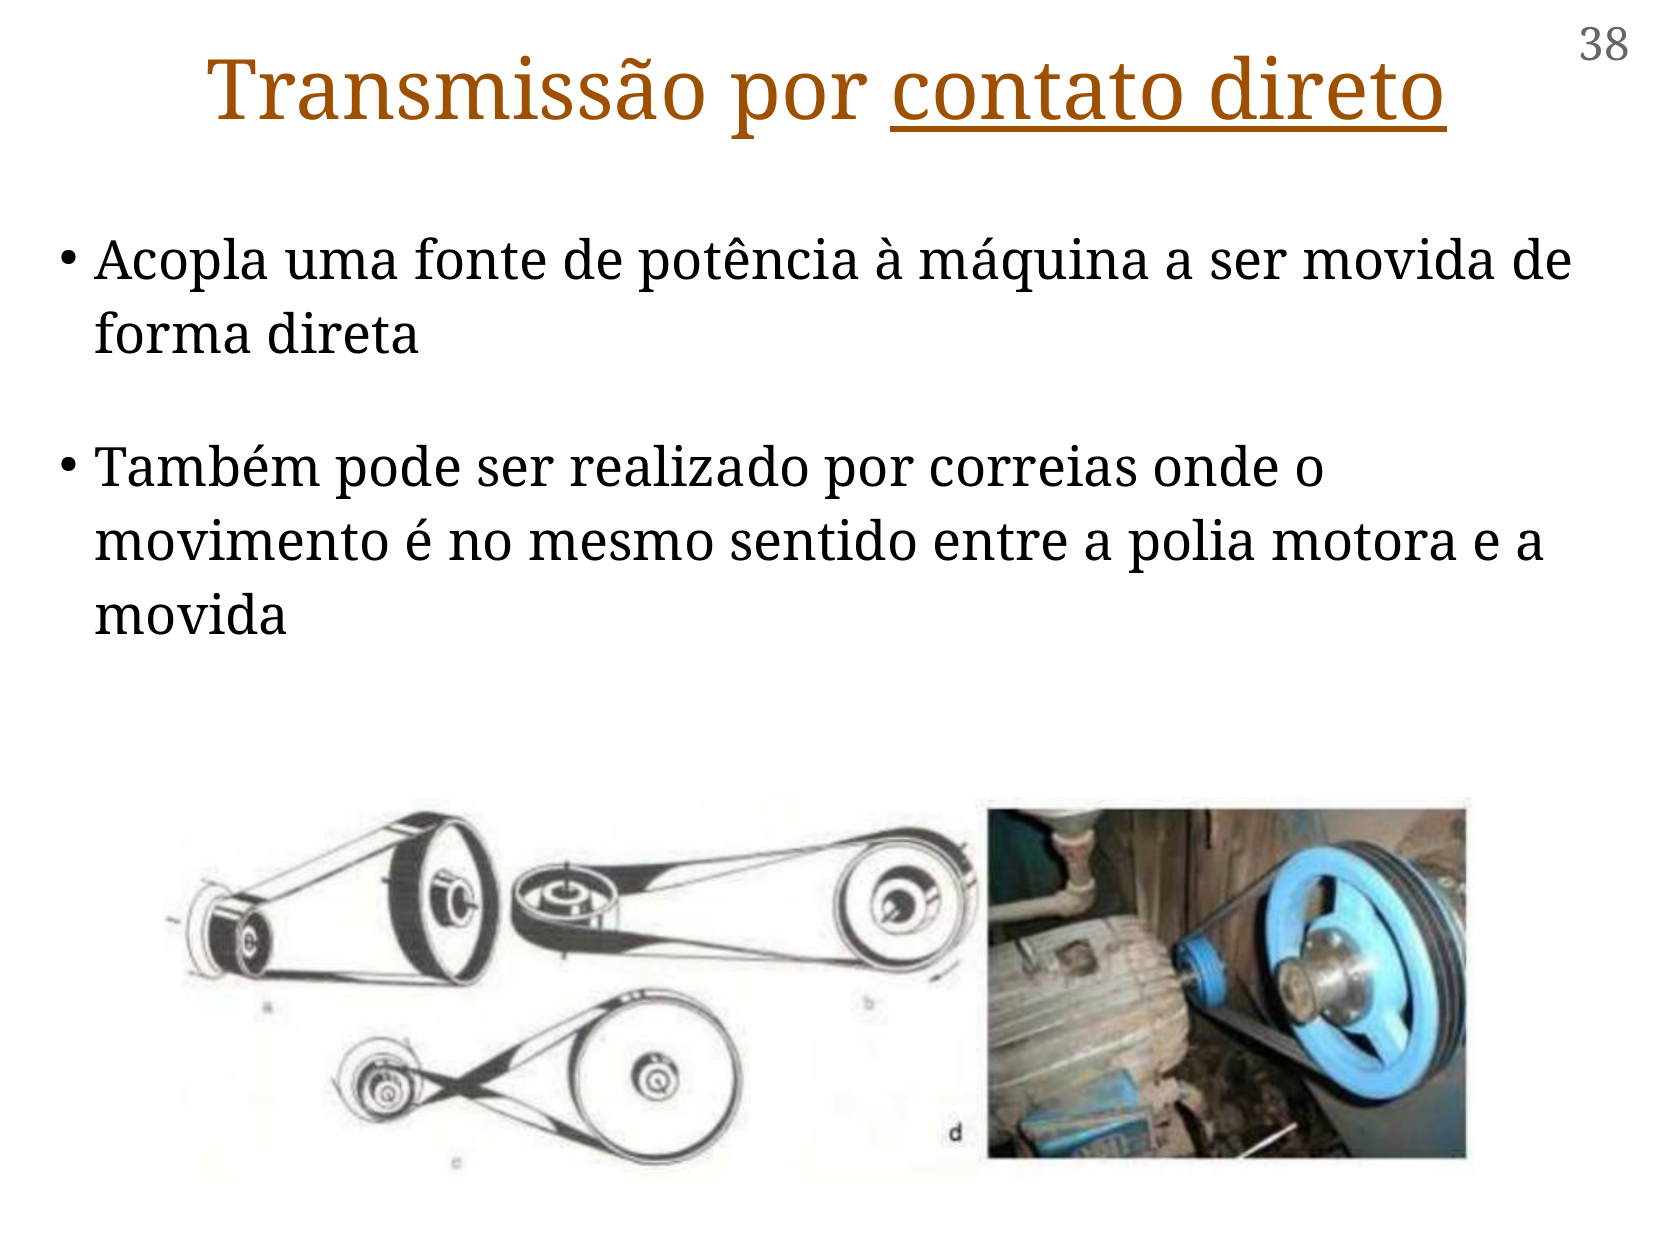

38
# Transmissão por contato direto
Acopla uma fonte de potência à máquina a ser movida de forma direta
Também pode ser realizado por correias onde o movimento é no mesmo sentido entre a polia motora e a movida